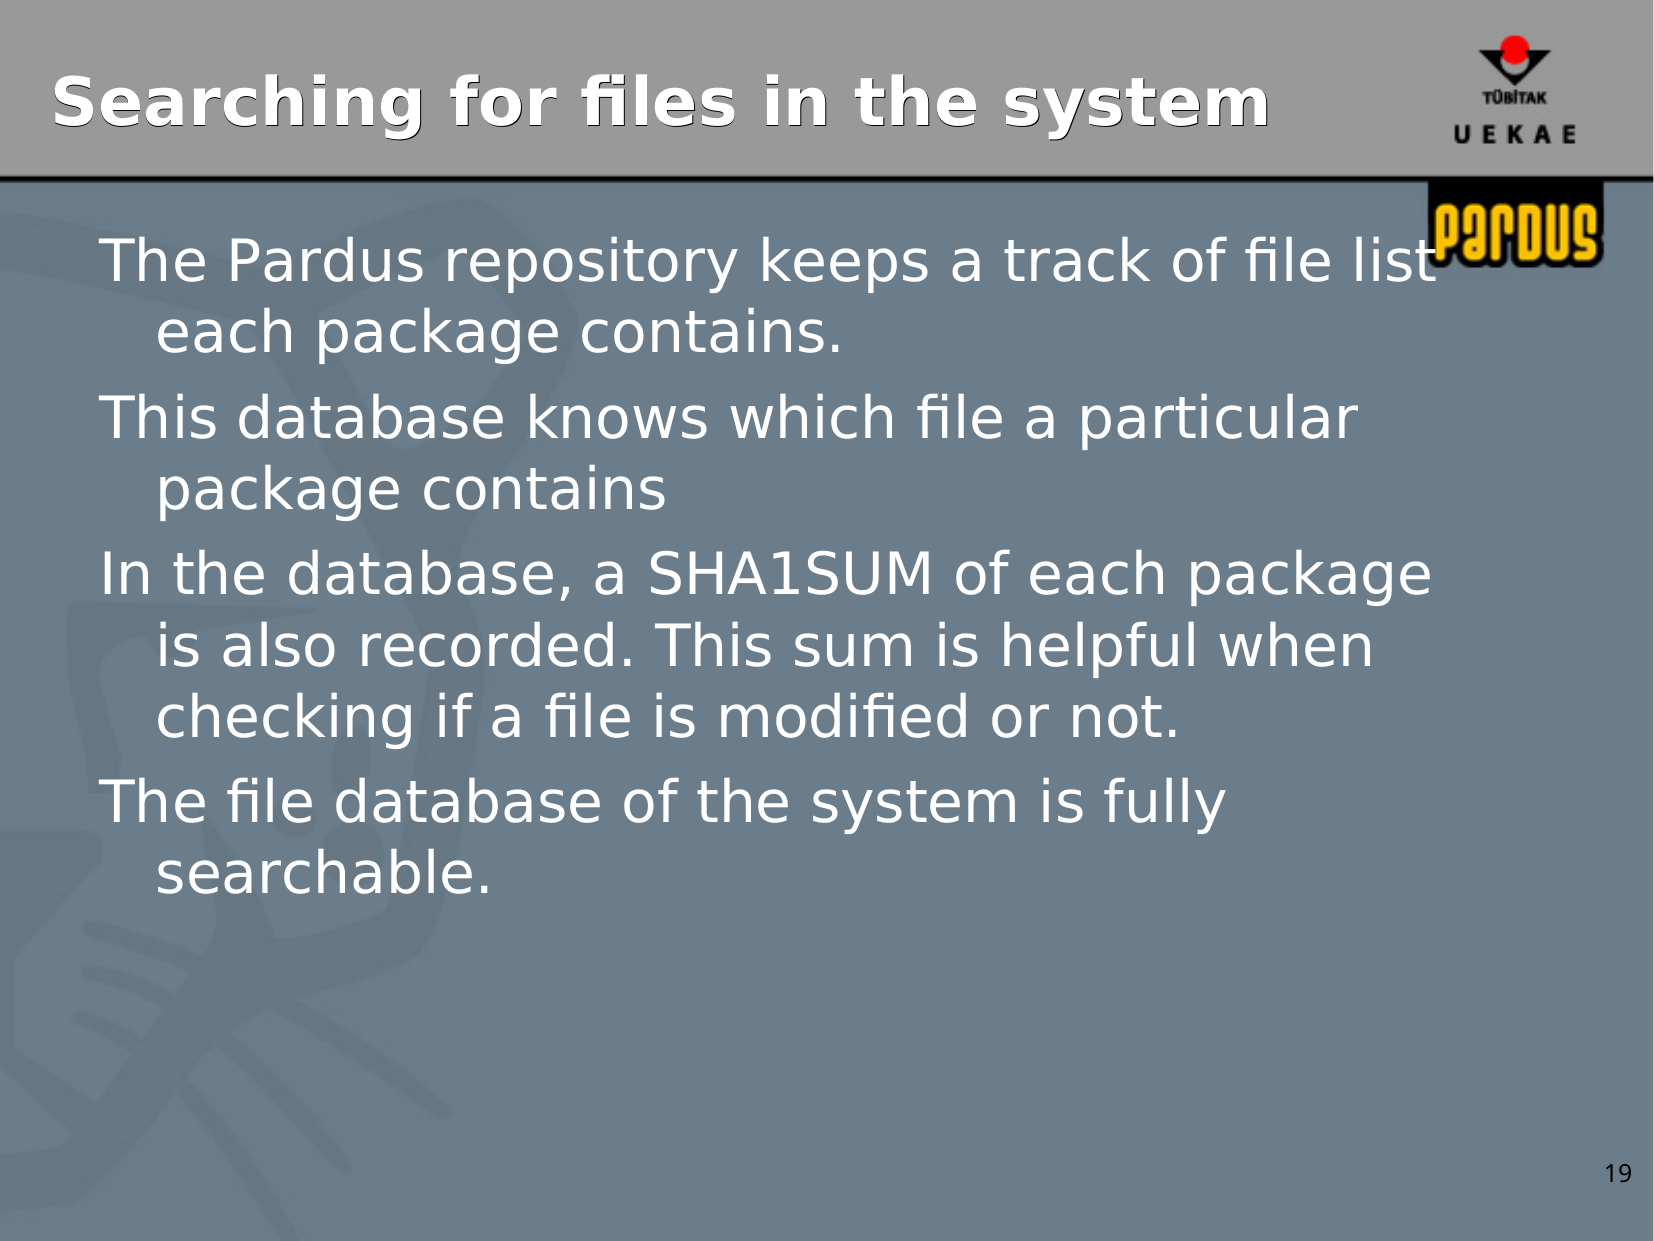

# Searching for files in the system
The Pardus repository keeps a track of file list each package contains.
This database knows which file a particular package contains
In the database, a SHA1SUM of each package is also recorded. This sum is helpful when checking if a file is modified or not.
The file database of the system is fully searchable.